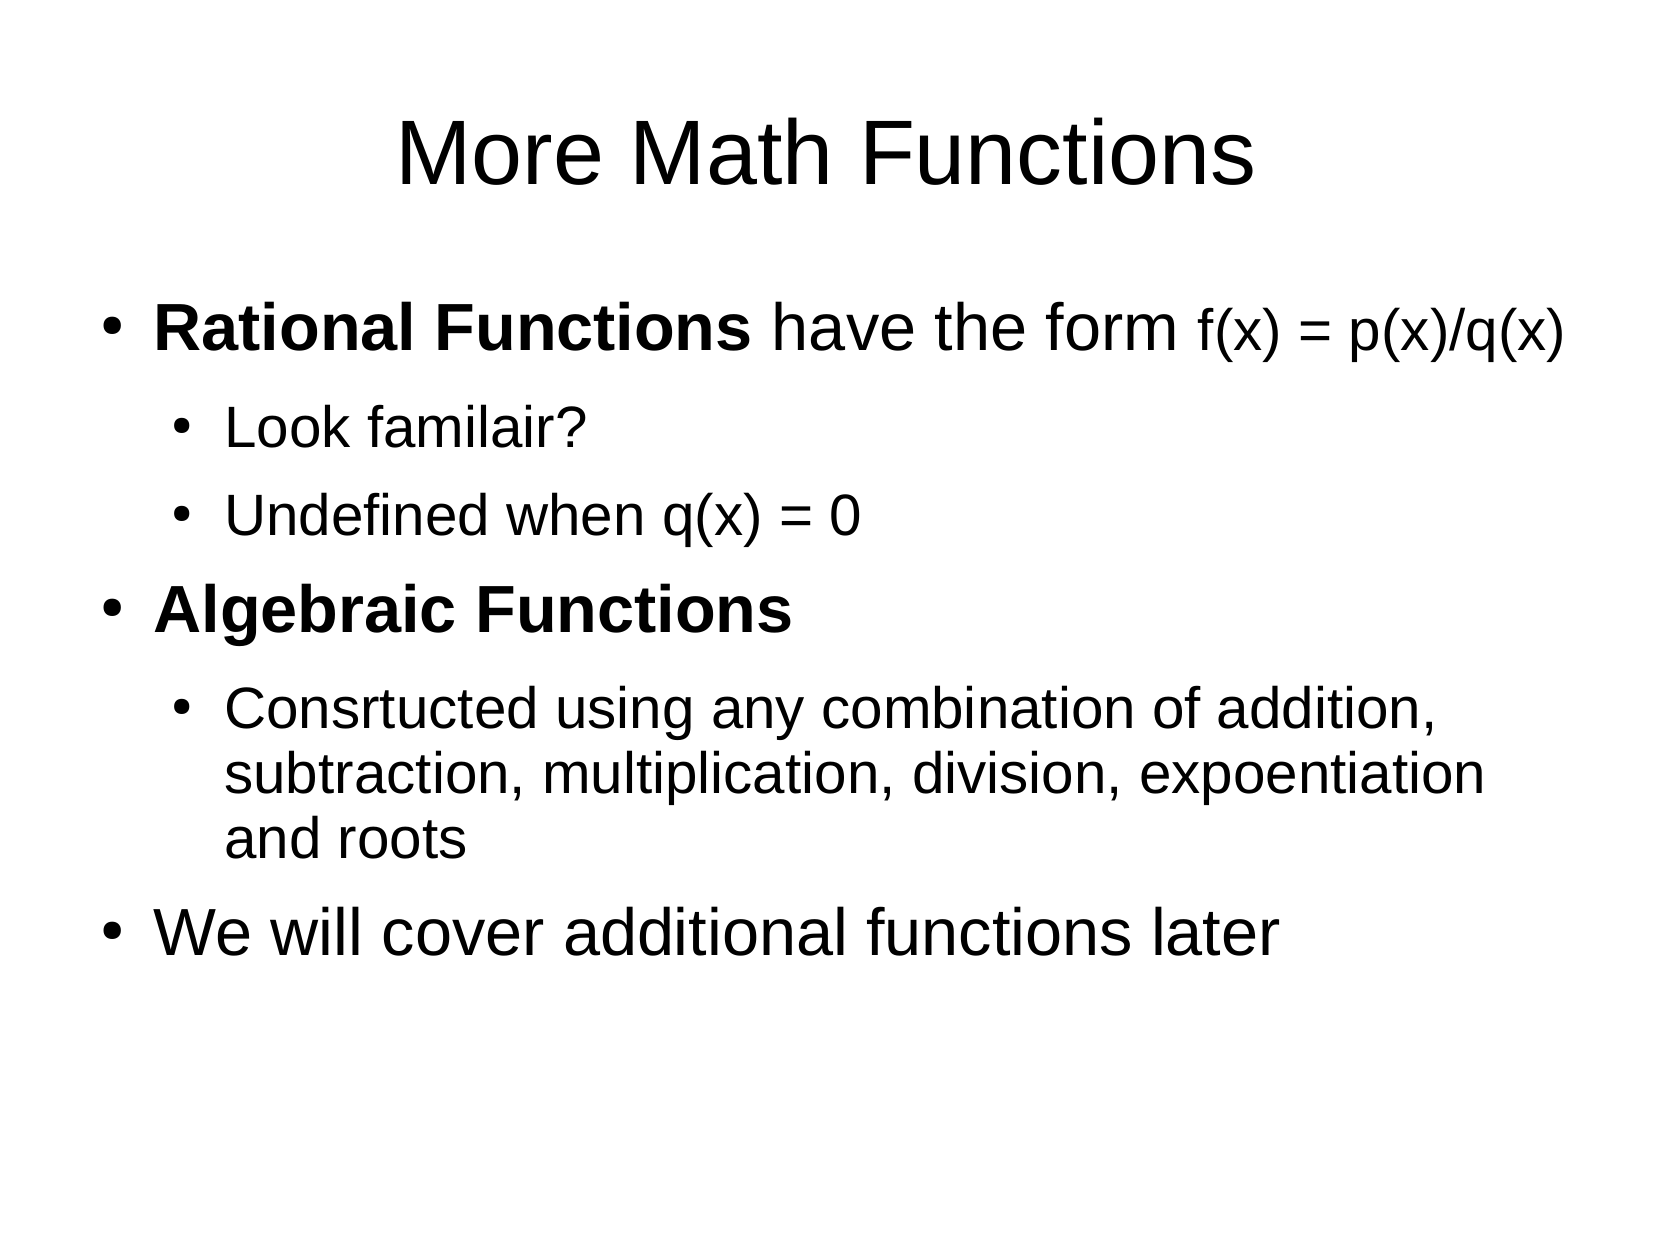

# More Math Functions
Rational Functions have the form f(x) = p(x)/q(x)
Look familair?
Undefined when q(x) = 0
Algebraic Functions
Consrtucted using any combination of addition, subtraction, multiplication, division, expoentiation and roots
We will cover additional functions later